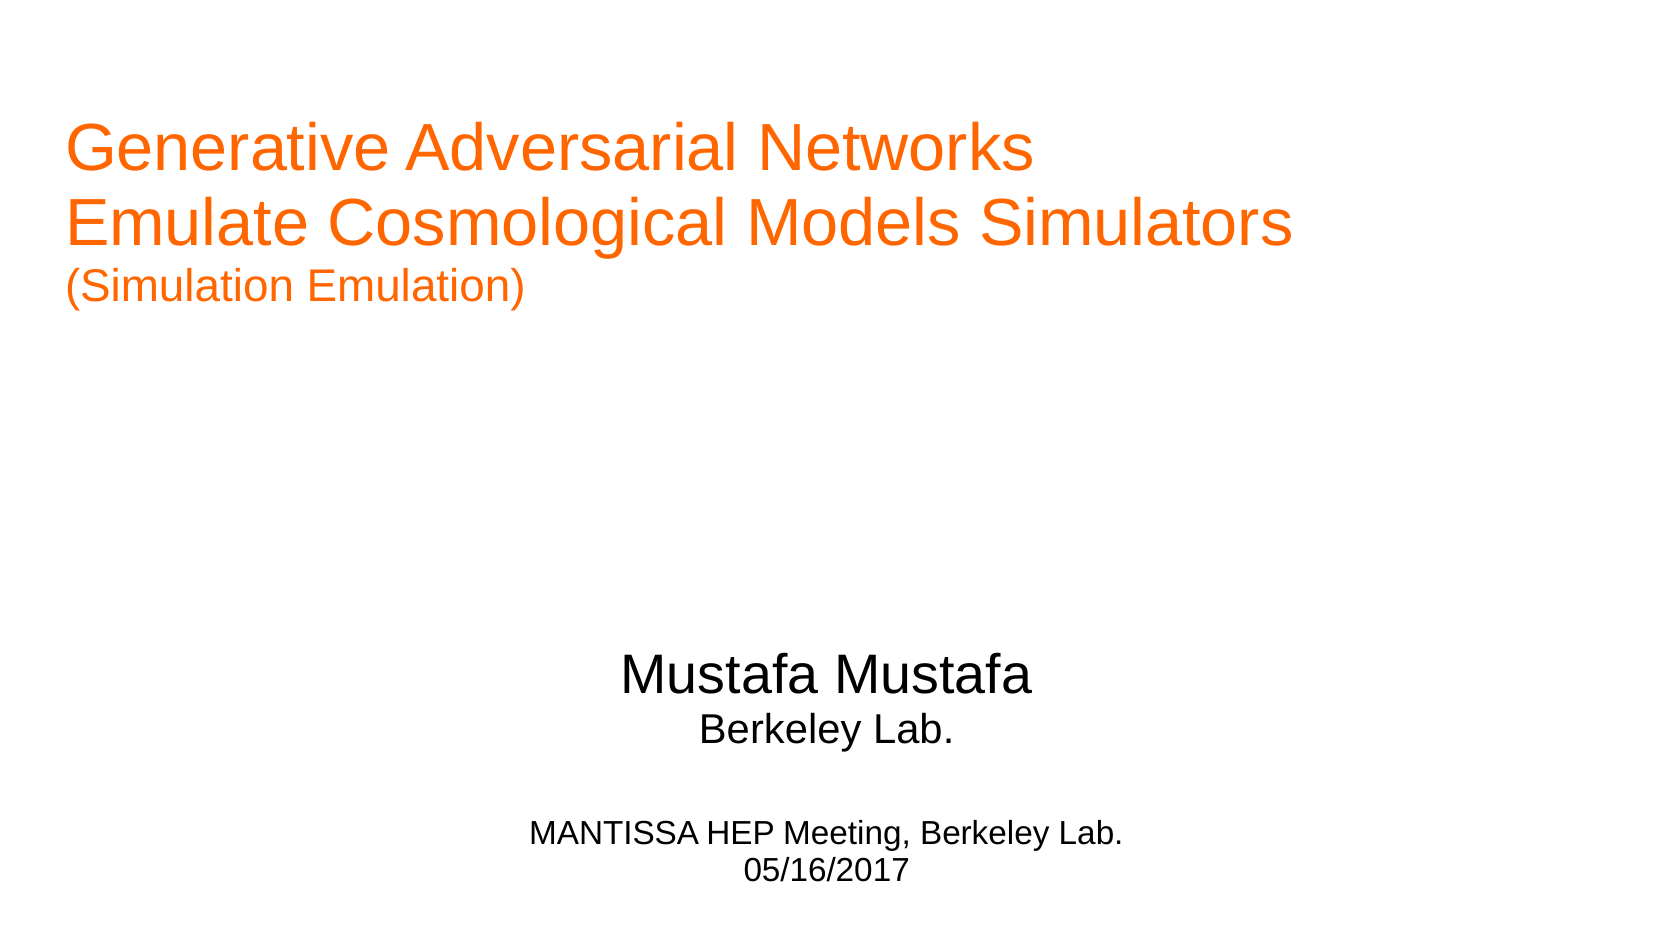

# Generative Adversarial Networks Emulate Cosmological Models Simulators (Simulation Emulation)
Mustafa Mustafa
Berkeley Lab.
MANTISSA HEP Meeting, Berkeley Lab.
05/16/2017